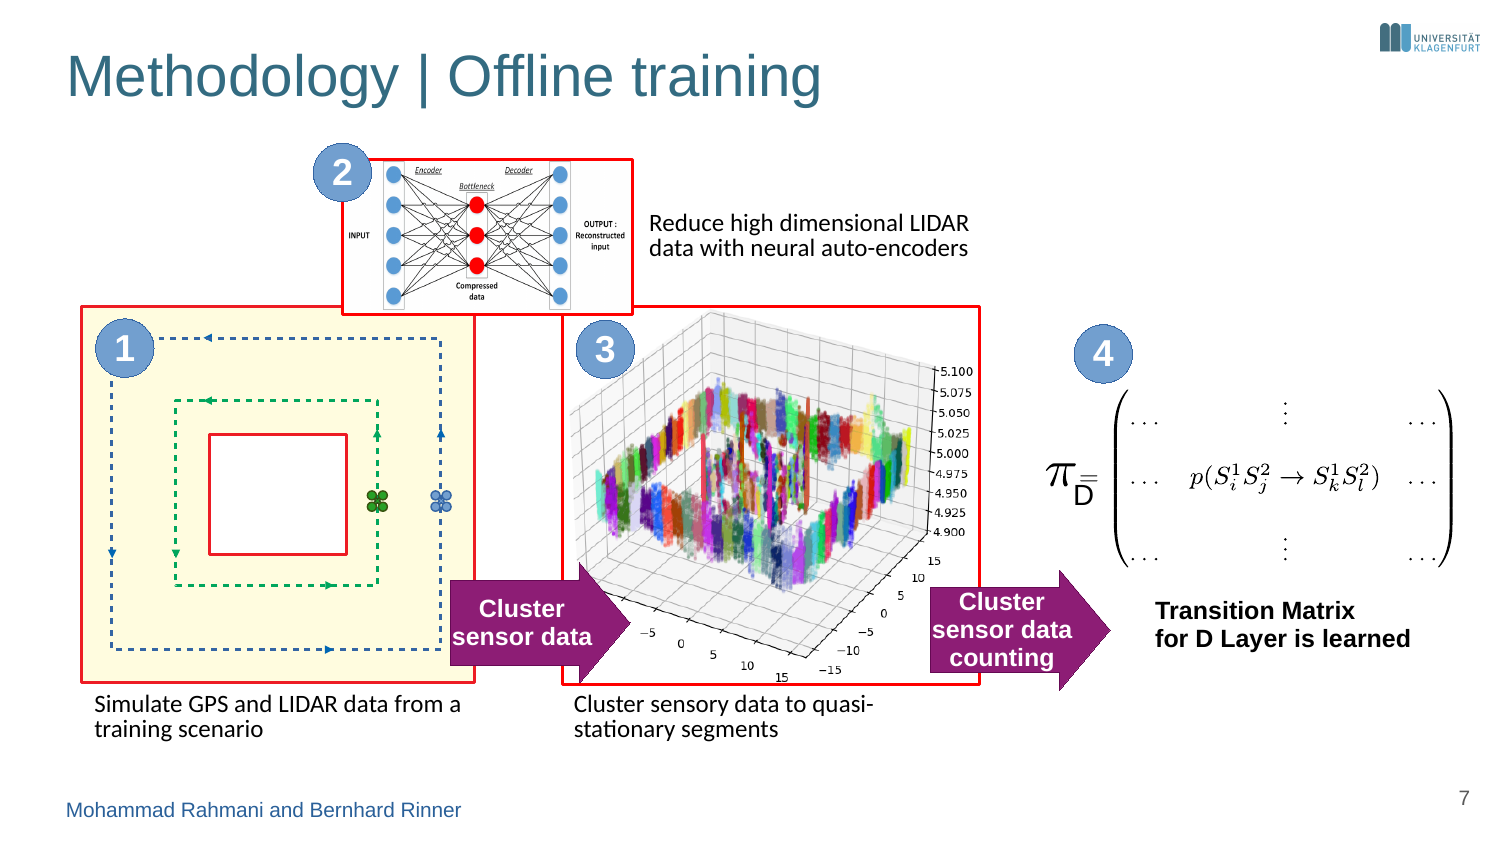

# Methodology | Offline training
2
Reduce high dimensional LIDAR
data with neural auto-encoders
1
3
4
D
Cluster
sensor data
Cluster
sensor data
counting
Transition Matrix
for D Layer is learned
Simulate GPS and LIDAR data from a training scenario
Cluster sensory data to quasi-stationary segments